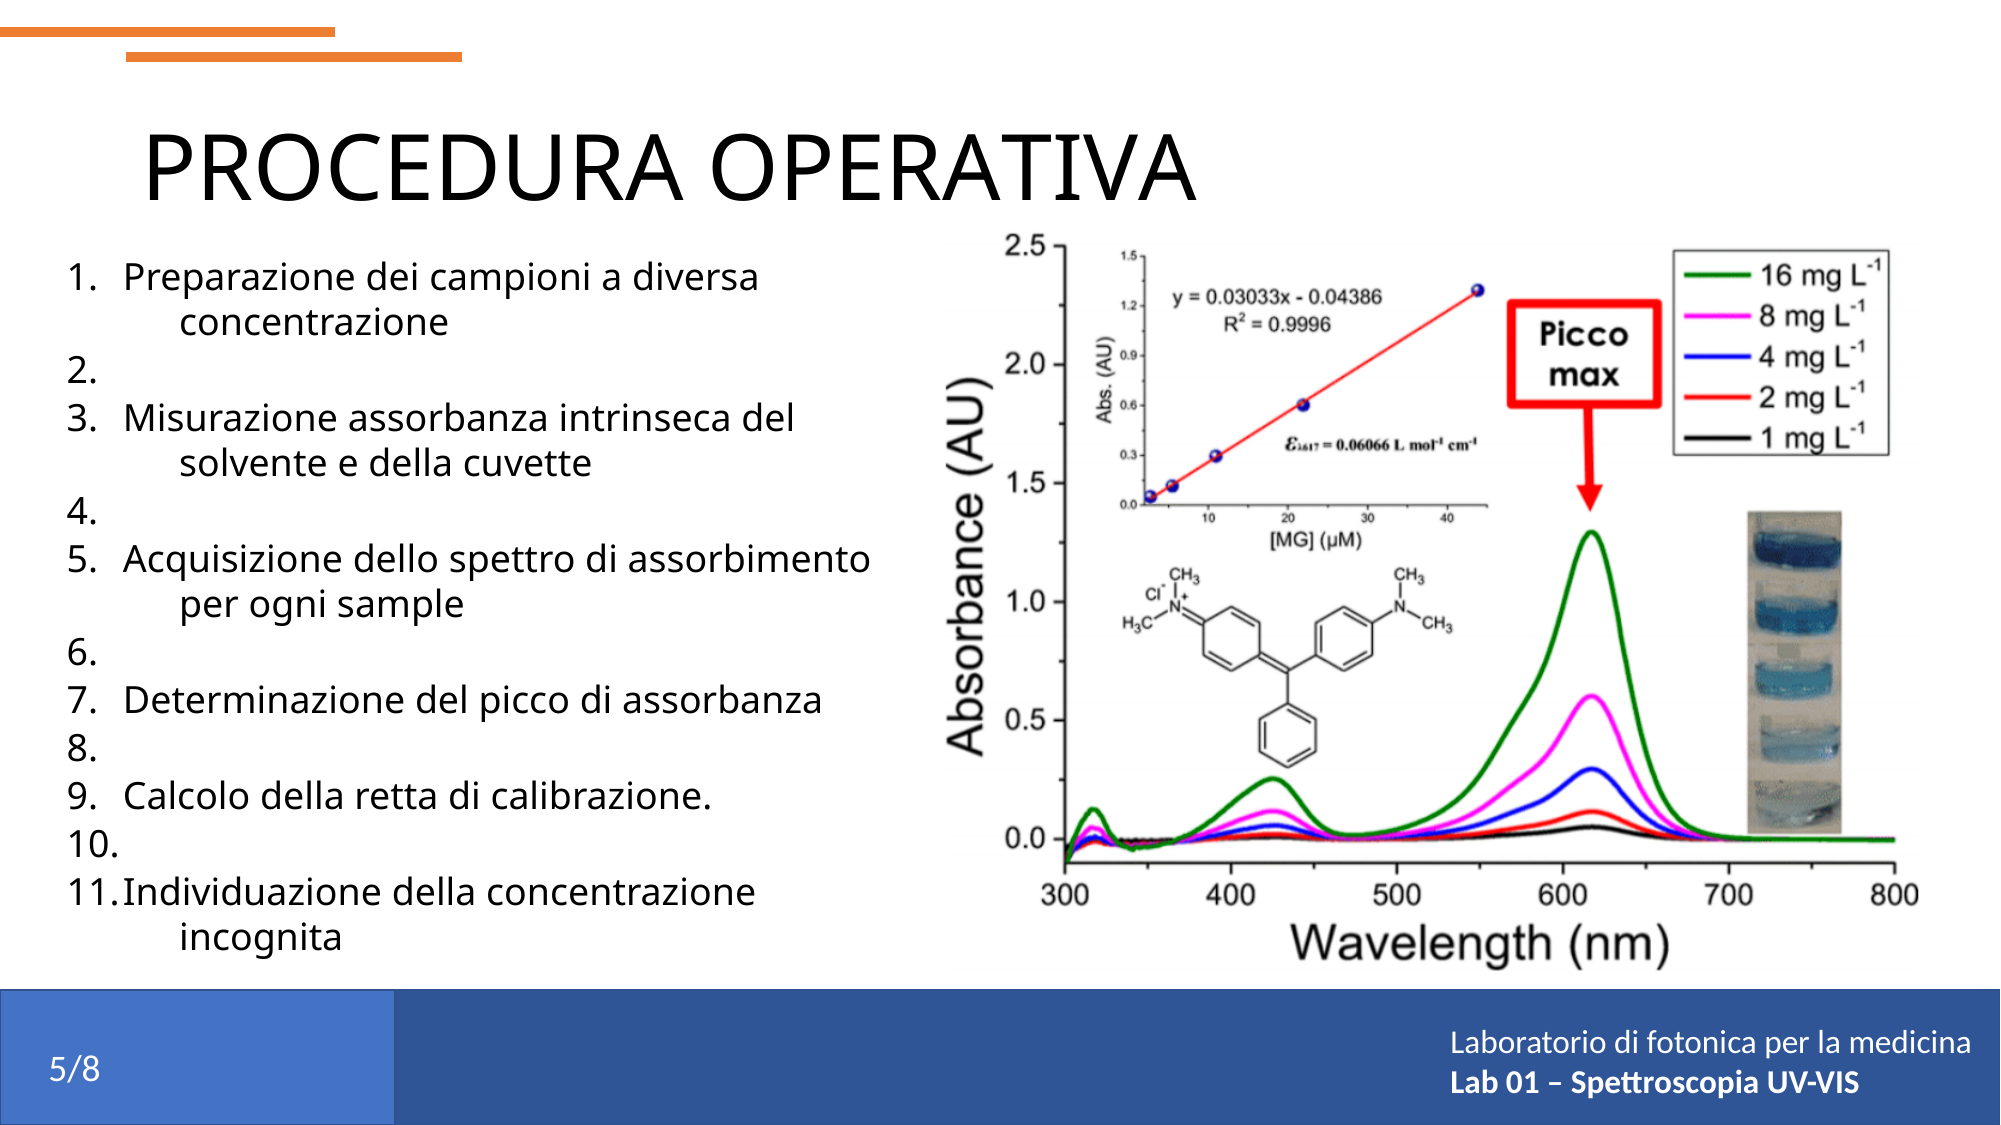

PROCEDURA OPERATIVA
Preparazione dei campioni a diversa concentrazione
Misurazione assorbanza intrinseca del solvente e della cuvette
Acquisizione dello spettro di assorbimento per ogni sample
Determinazione del picco di assorbanza
Calcolo della retta di calibrazione.
Individuazione della concentrazione incognita
Laboratorio di fotonica per la medicina
Lab 01 – Spettroscopia UV-VIS
5/8